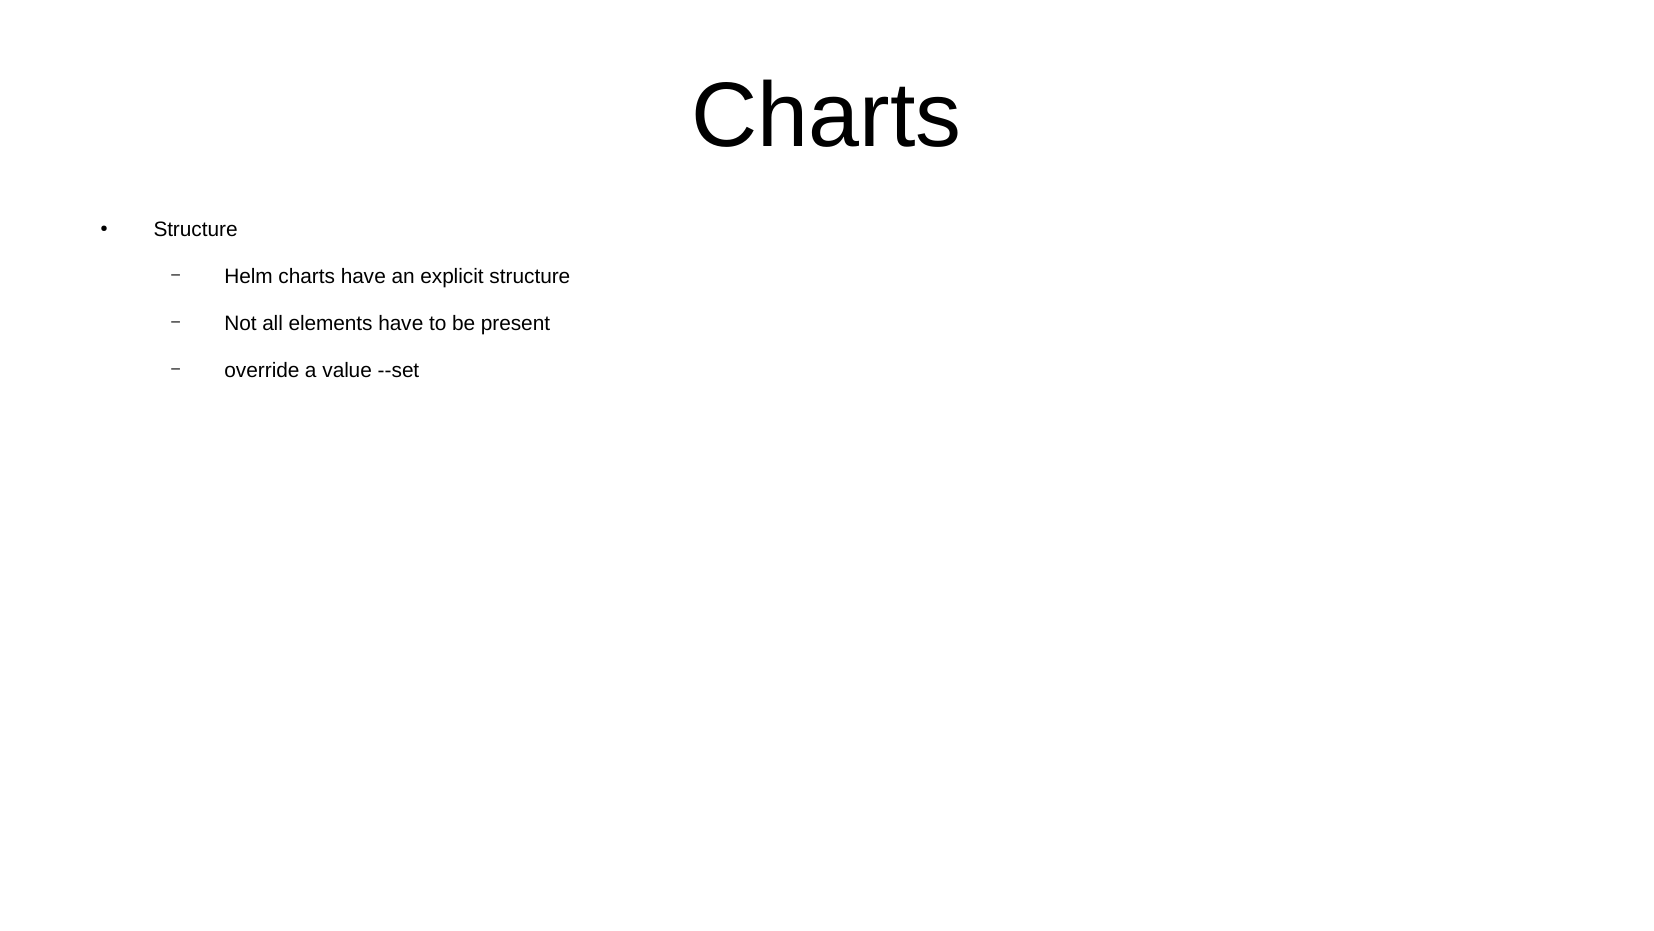

# Charts
Structure
Helm charts have an explicit structure
Not all elements have to be present
override a value --set